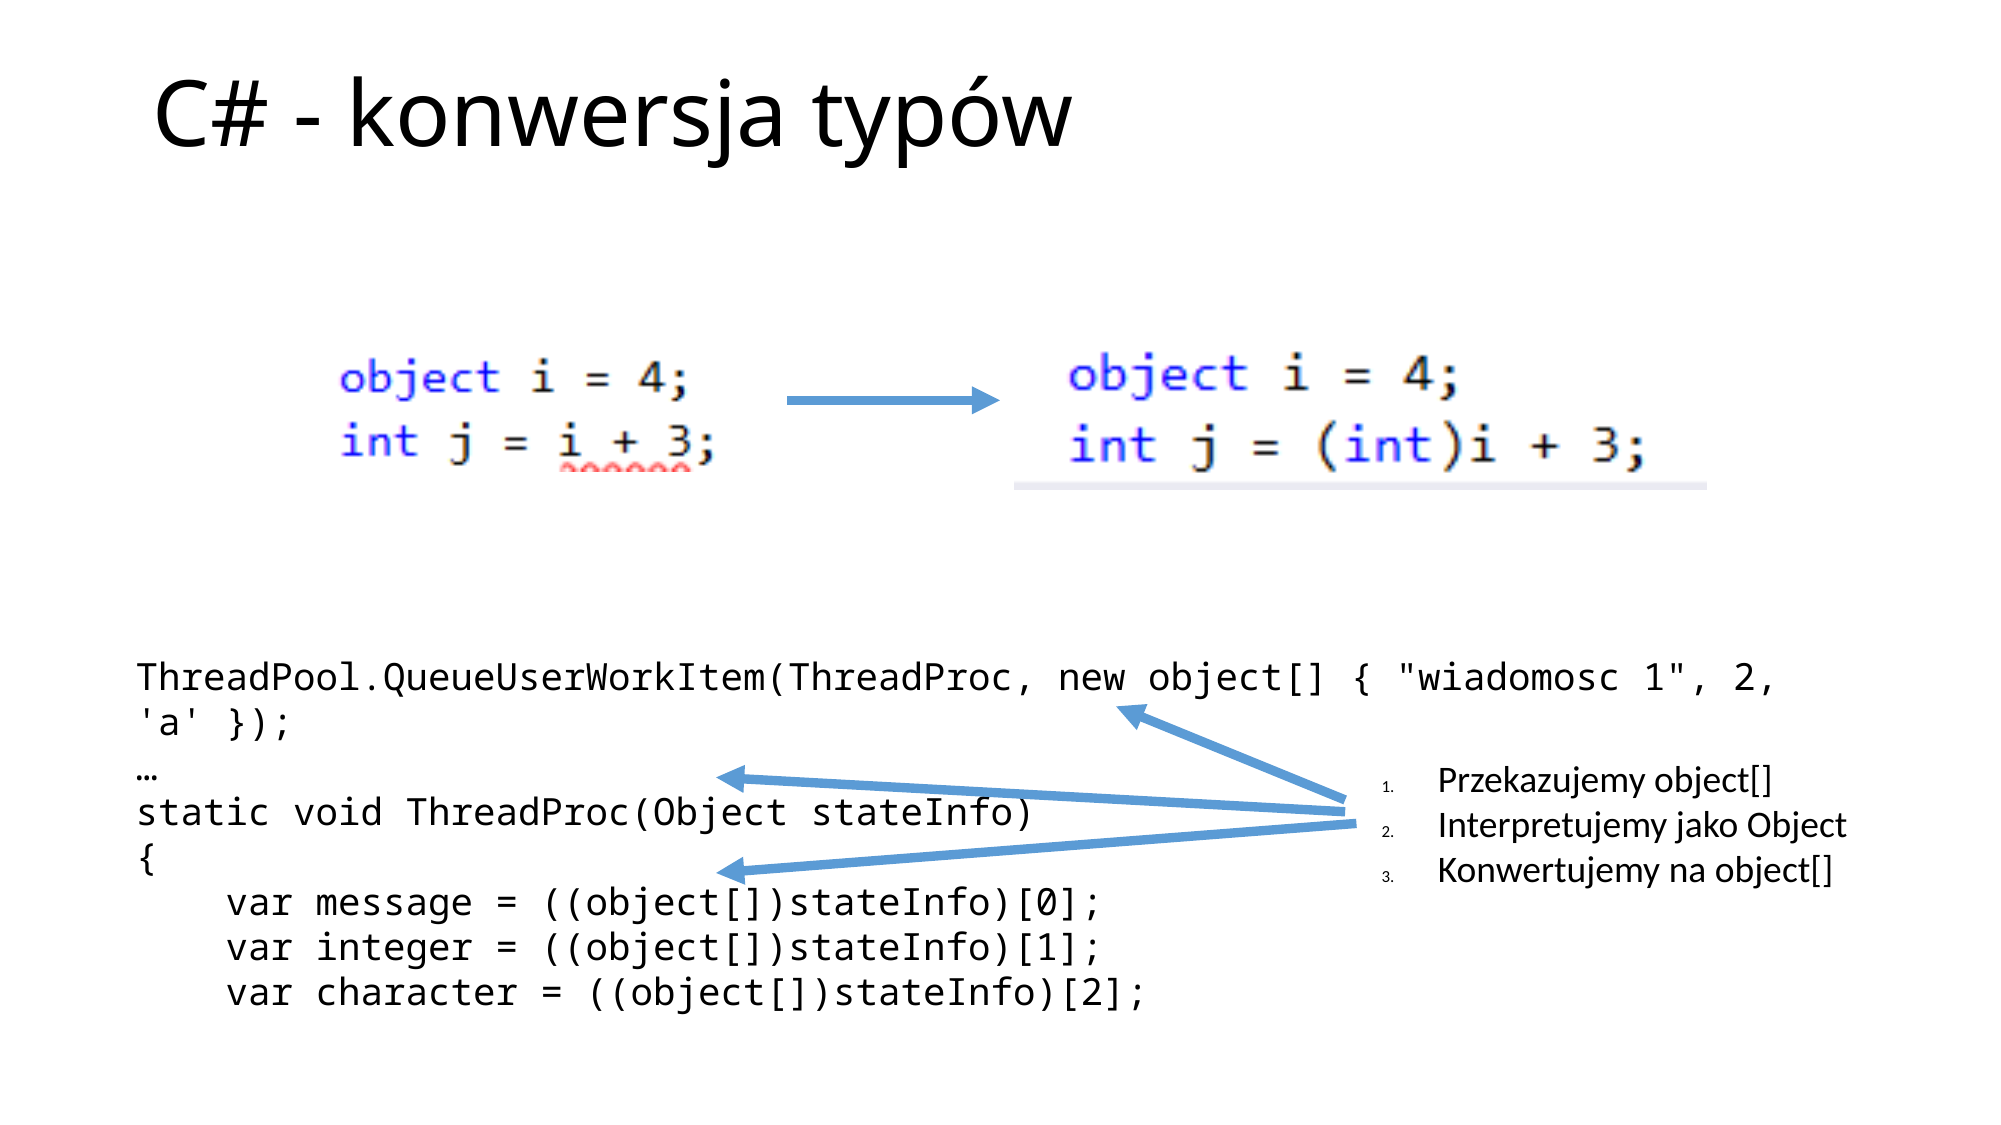

# C# - konwersja typów
ThreadPool.QueueUserWorkItem(ThreadProc, new object[] { "wiadomosc 1", 2, 'a' });
…
static void ThreadProc(Object stateInfo)
{
 var message = ((object[])stateInfo)[0];
 var integer = ((object[])stateInfo)[1];
 var character = ((object[])stateInfo)[2];
Przekazujemy object[]
Interpretujemy jako Object
Konwertujemy na object[]